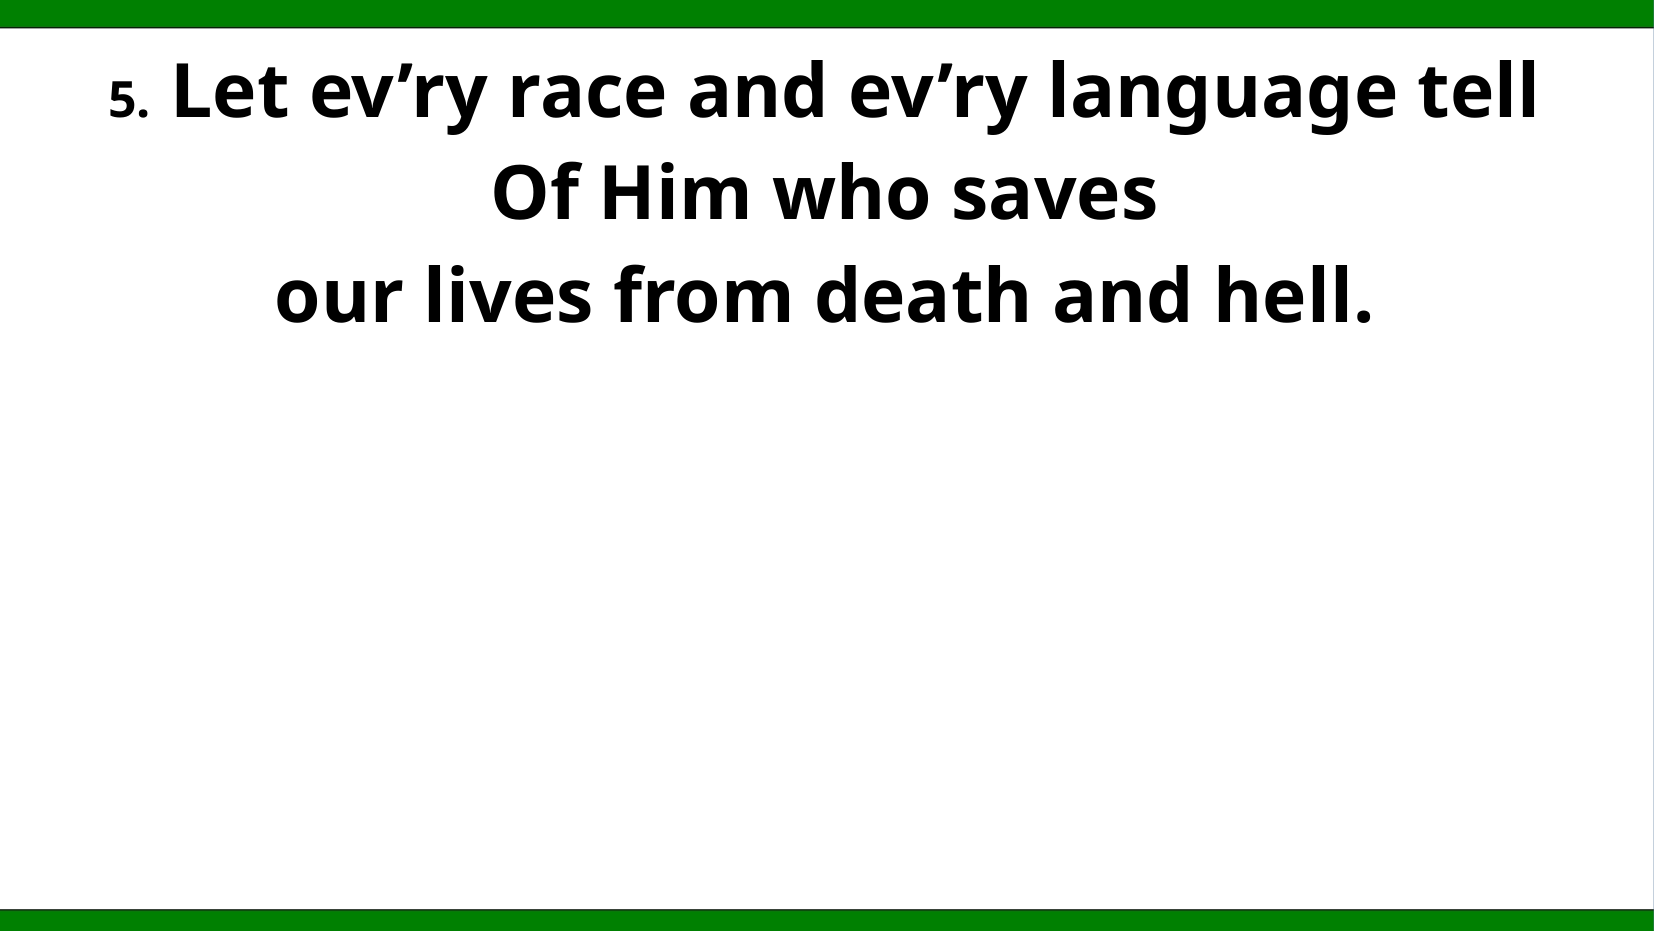

5. Let ev’ry race and ev’ry language tell
Of Him who saves
our lives from death and hell.